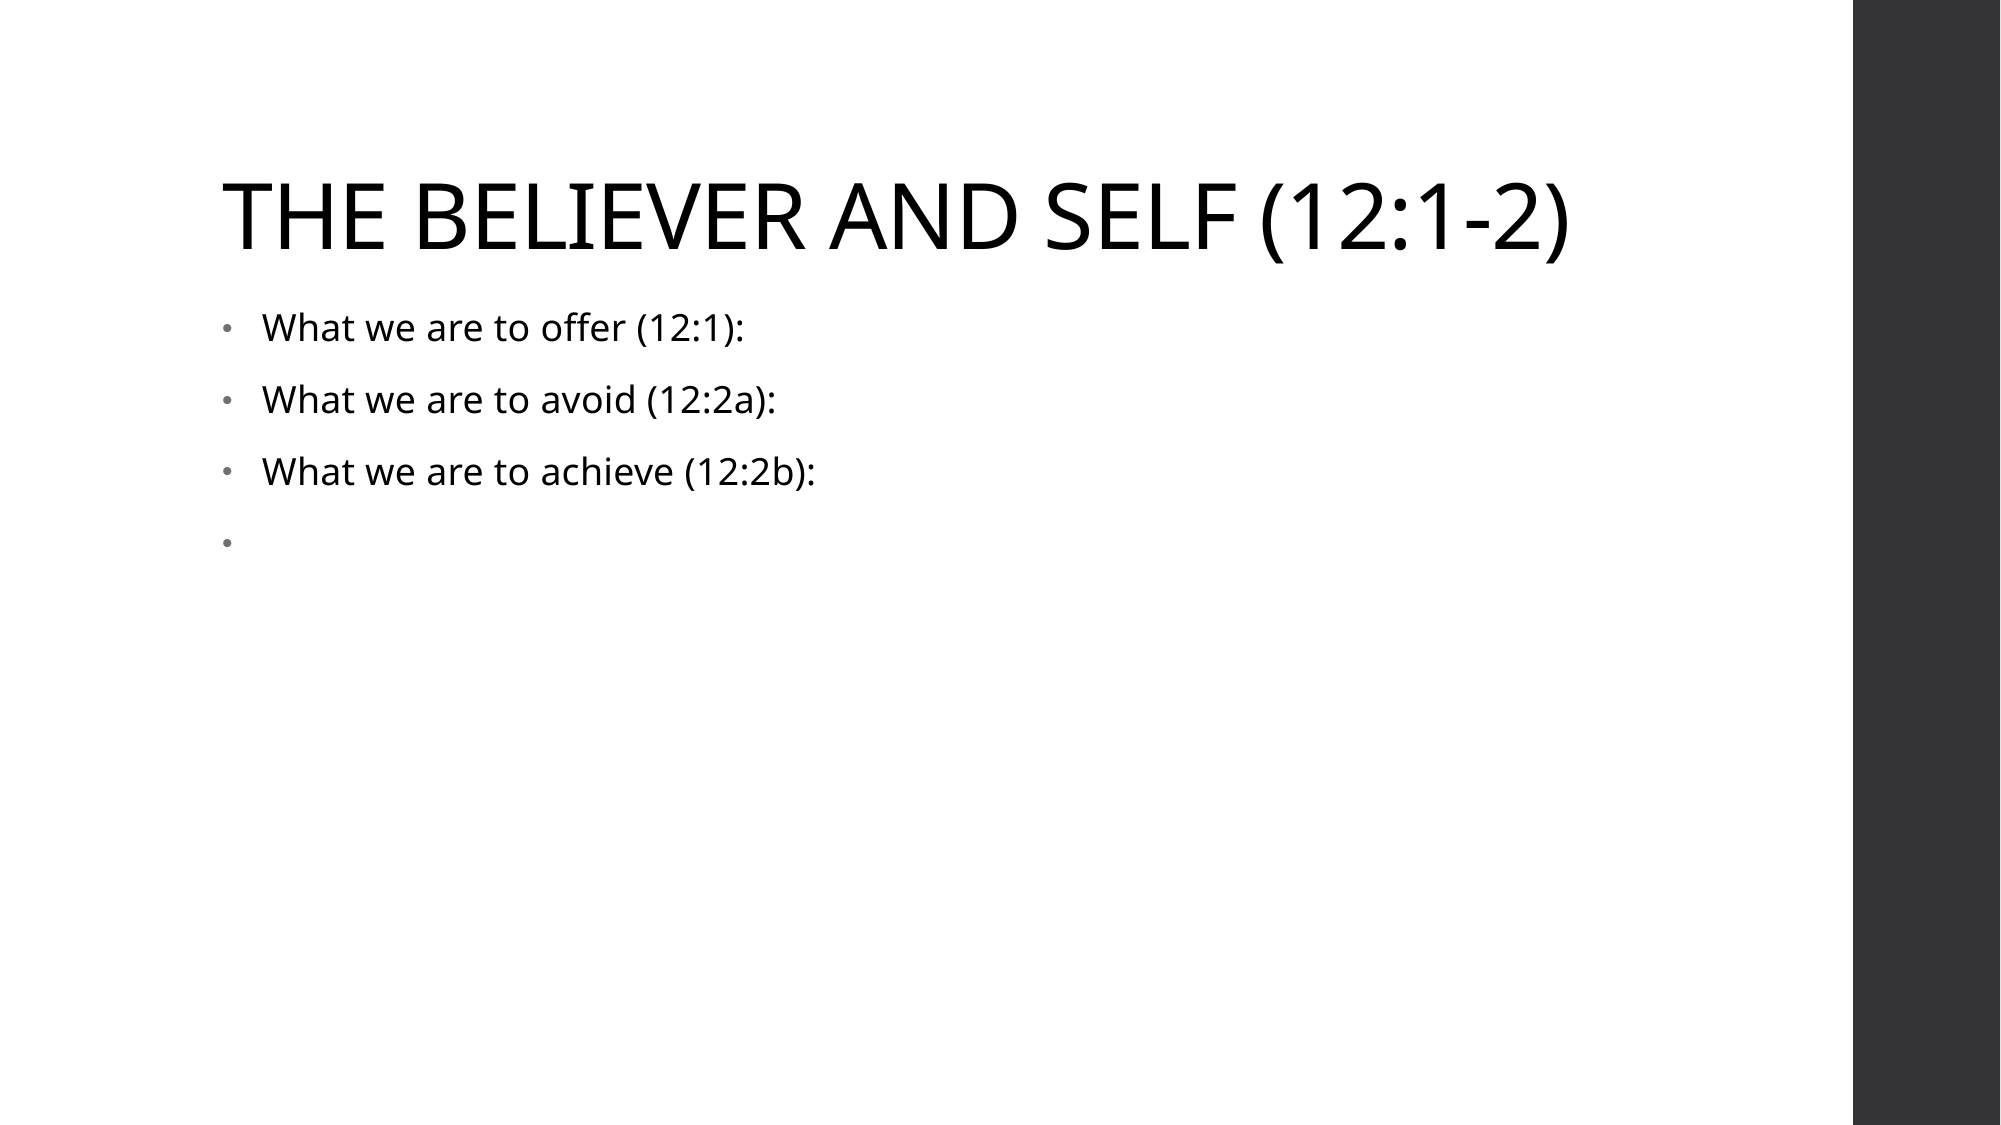

# THE BELIEVER AND SELF (12:1-2)
 What we are to offer (12:1):
 What we are to avoid (12:2a):
 What we are to achieve (12:2b):